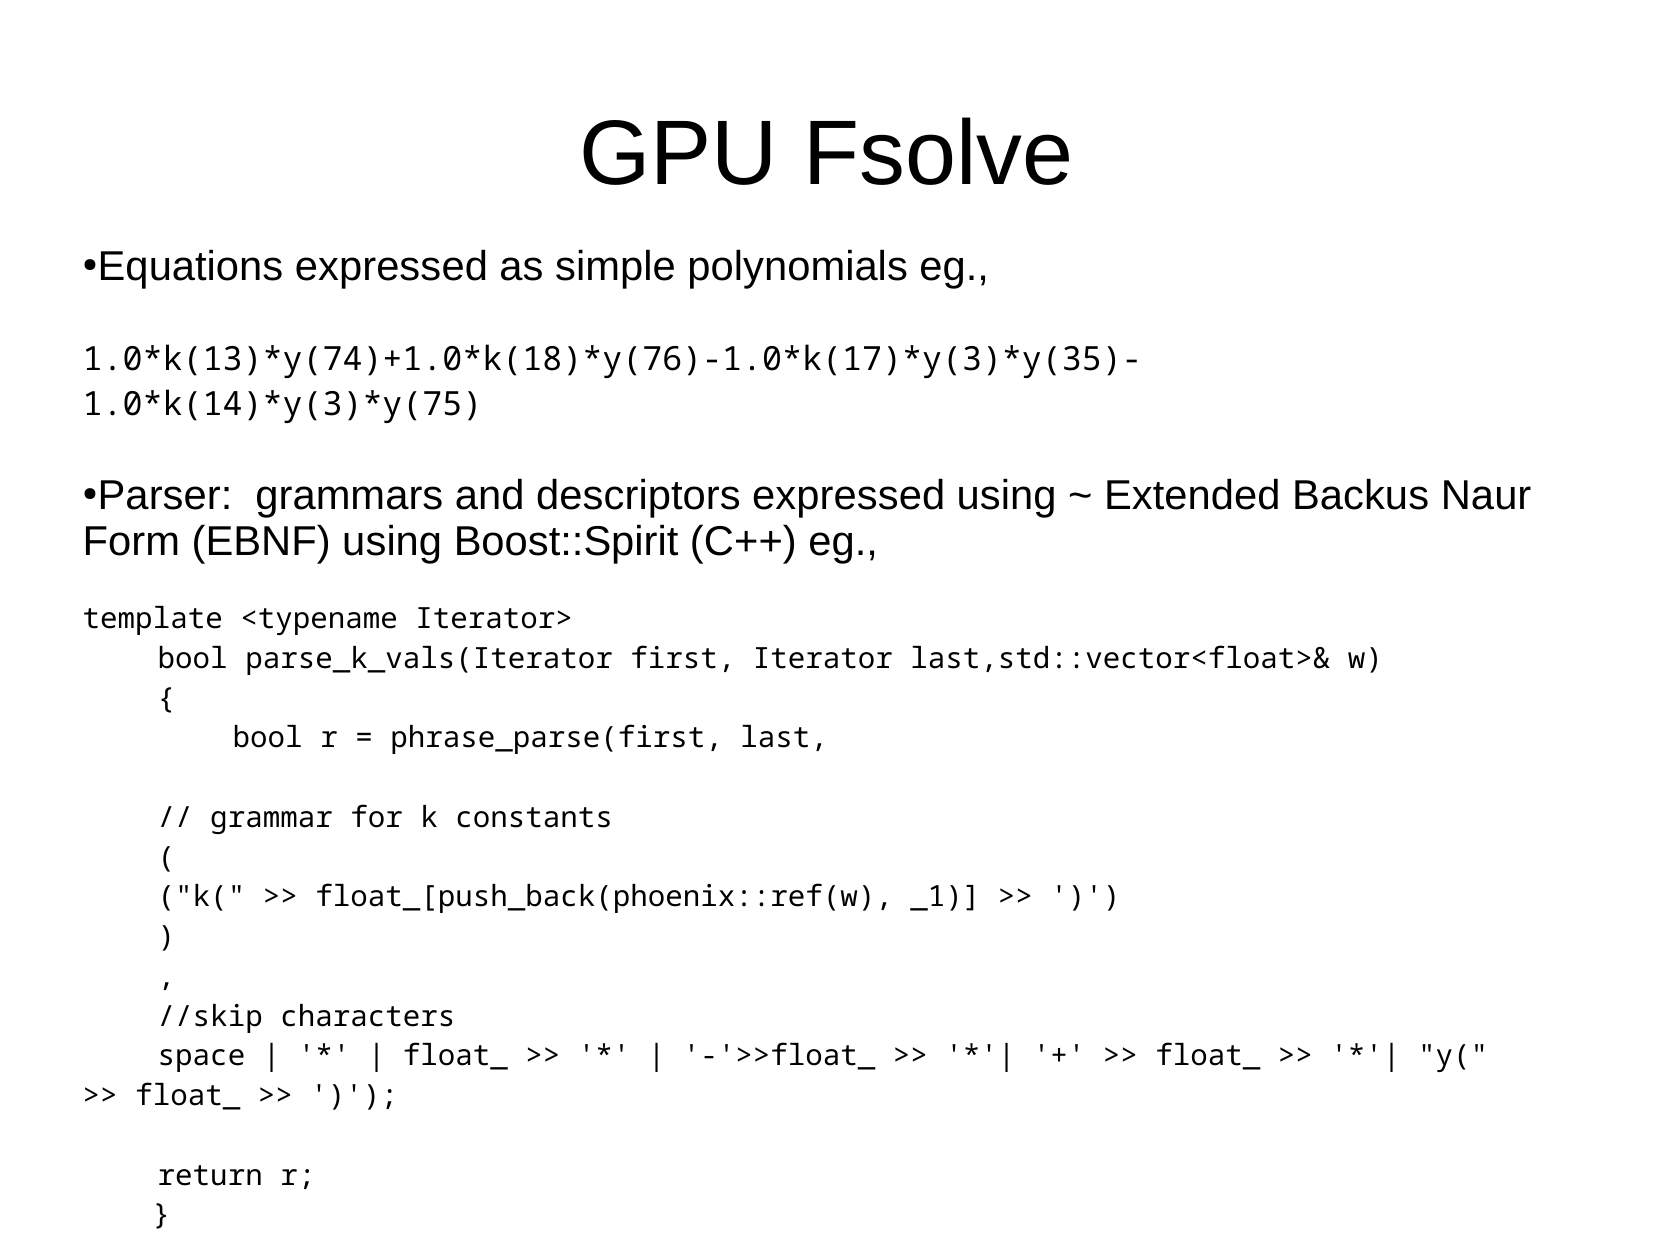

# GPU Fsolve
Equations expressed as simple polynomials eg.,
1.0*k(13)*y(74)+1.0*k(18)*y(76)-1.0*k(17)*y(3)*y(35)-1.0*k(14)*y(3)*y(75)
Parser: grammars and descriptors expressed using ~ Extended Backus Naur Form (EBNF) using Boost::Spirit (C++) eg.,
template <typename Iterator>
	bool parse_k_vals(Iterator first, Iterator last,std::vector<float>& w)
	{
		bool r = phrase_parse(first, last,
 	// grammar for k constants
 	(
 	("k(" >> float_[push_back(phoenix::ref(w), _1)] >> ')')
 	)
 	,
 	//skip characters
 	space | '*' | float_ >> '*' | '-'>>float_ >> '*'| '+' >> float_ >> '*'| "y(" >> float_ >> ')');
 	return r;
 }